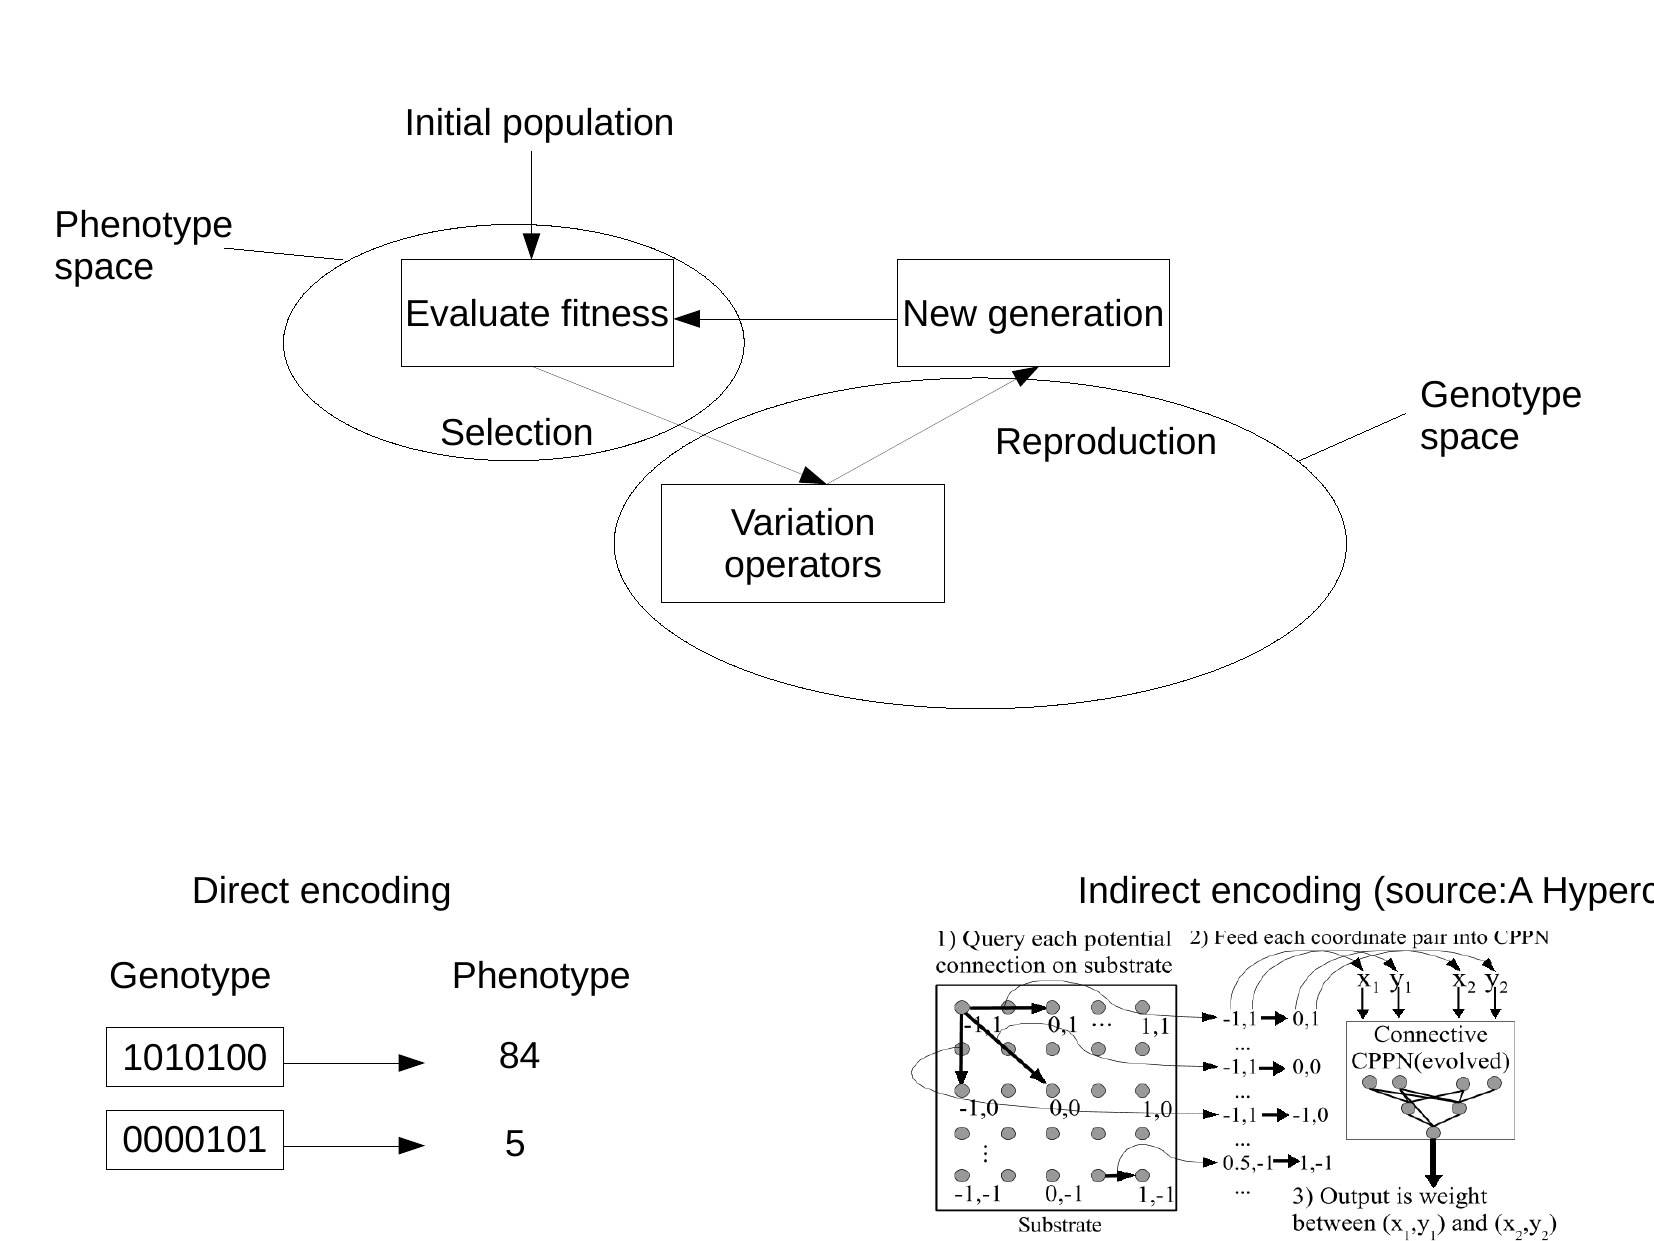

Initial population
Phenotype
space
Evaluate fitness
New generation
Genotype
space
Selection
Reproduction
Variation
operators
Direct encoding
Indirect encoding (source:A Hypercube-based Indirect Encoding for Evolving Large-scale Neural Networks)
Genotype
Phenotype
1010100
84
0000101
5